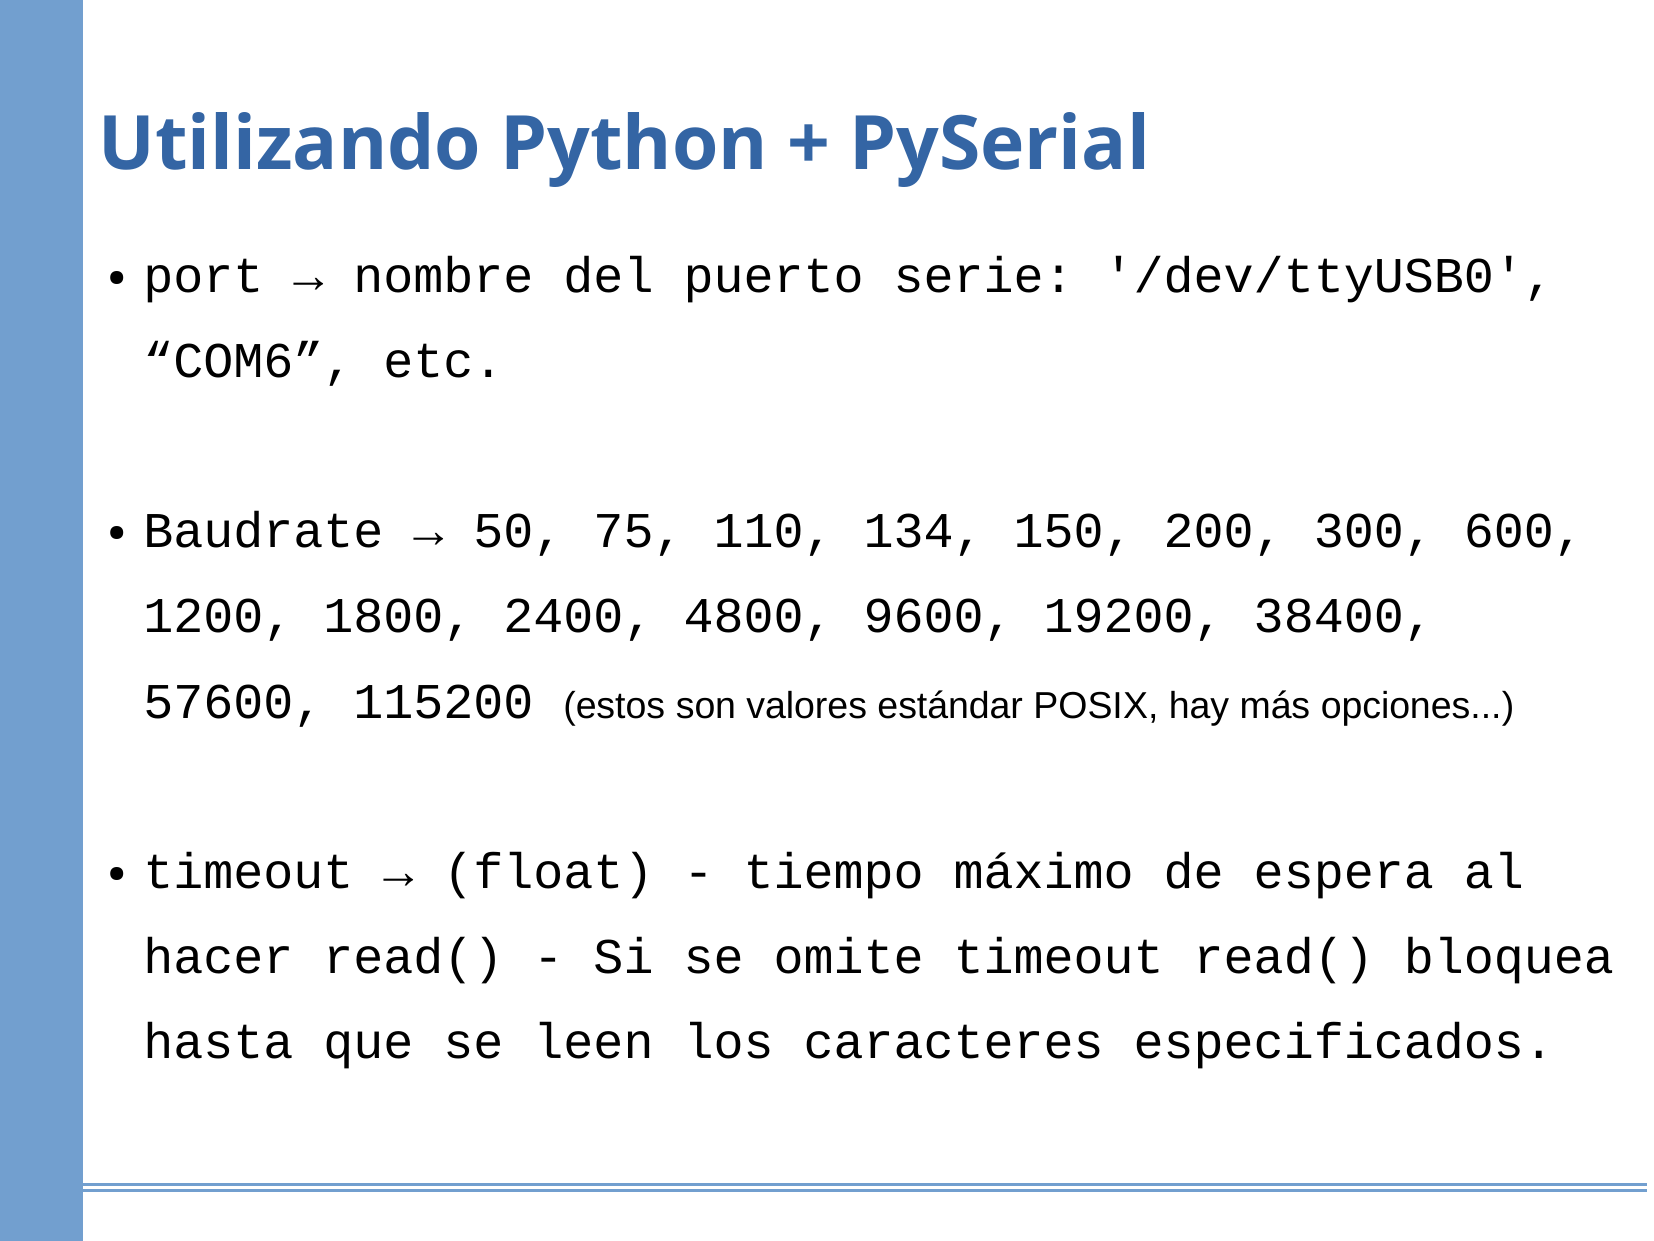

Utilizando Python + PySerial
port → nombre del puerto serie: '/dev/ttyUSB0', “COM6”, etc.
Baudrate → 50, 75, 110, 134, 150, 200, 300, 600, 1200, 1800, 2400, 4800, 9600, 19200, 38400, 57600, 115200 (estos son valores estándar POSIX, hay más opciones...)
timeout → (float) - tiempo máximo de espera al hacer read() - Si se omite timeout read() bloquea hasta que se leen los caracteres especificados.